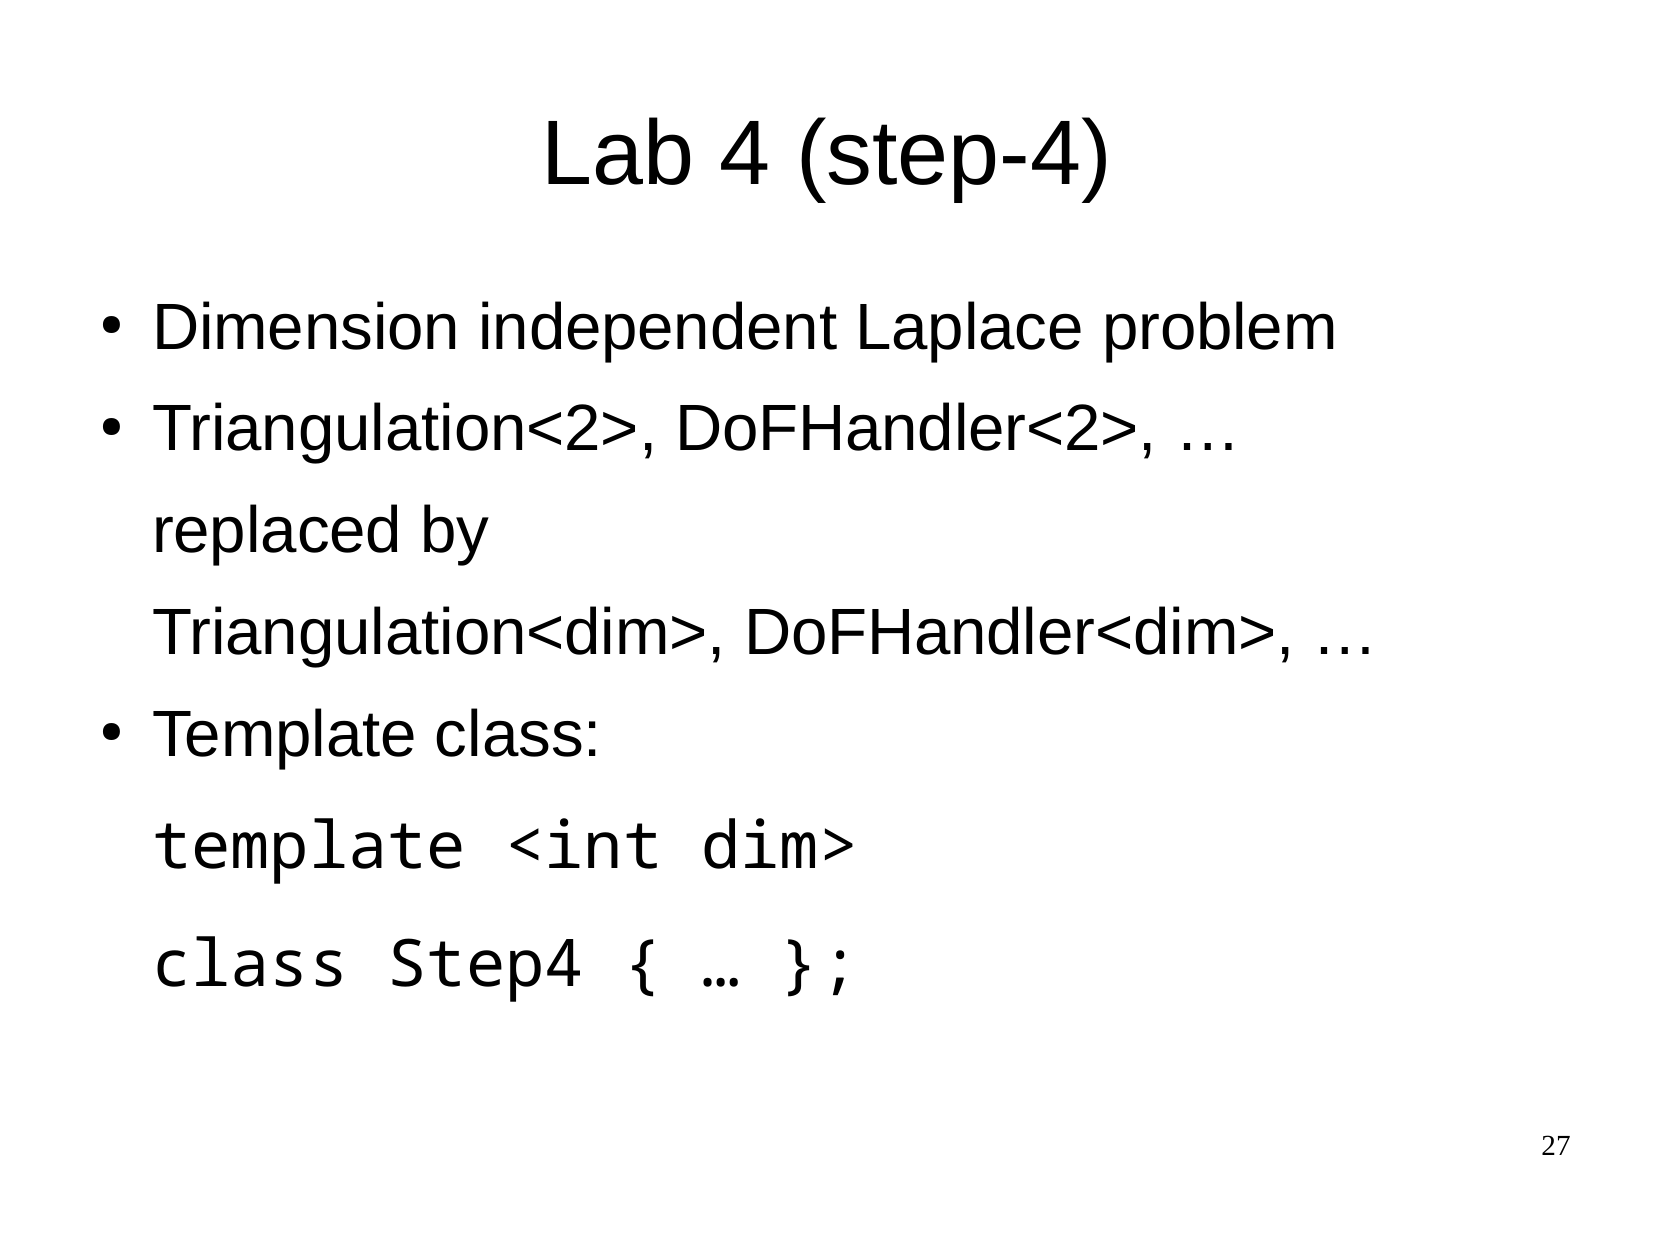

# Lab 4 (step-4)
Dimension independent Laplace problem
Triangulation<2>, DoFHandler<2>, …
replaced by
Triangulation<dim>, DoFHandler<dim>, …
Template class:
template <int dim>
class Step4 { … };
27